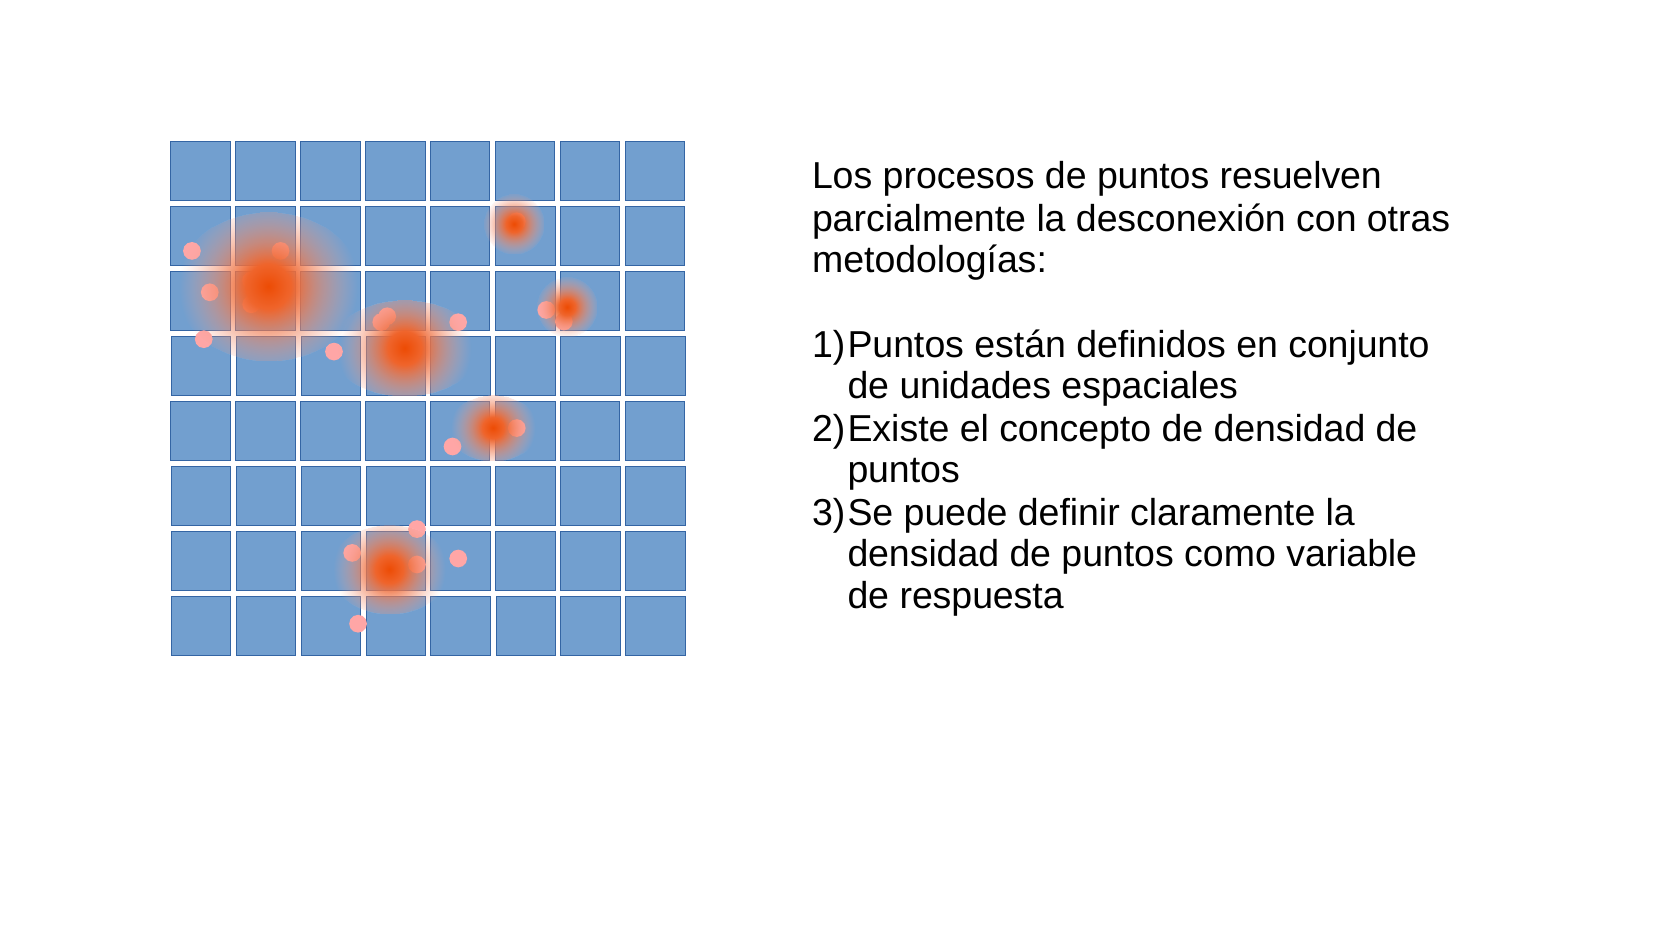

Los procesos de puntos resuelven parcialmente la desconexión con otras metodologías:
Puntos están definidos en conjunto de unidades espaciales
Existe el concepto de densidad de puntos
Se puede definir claramente la densidad de puntos como variable de respuesta